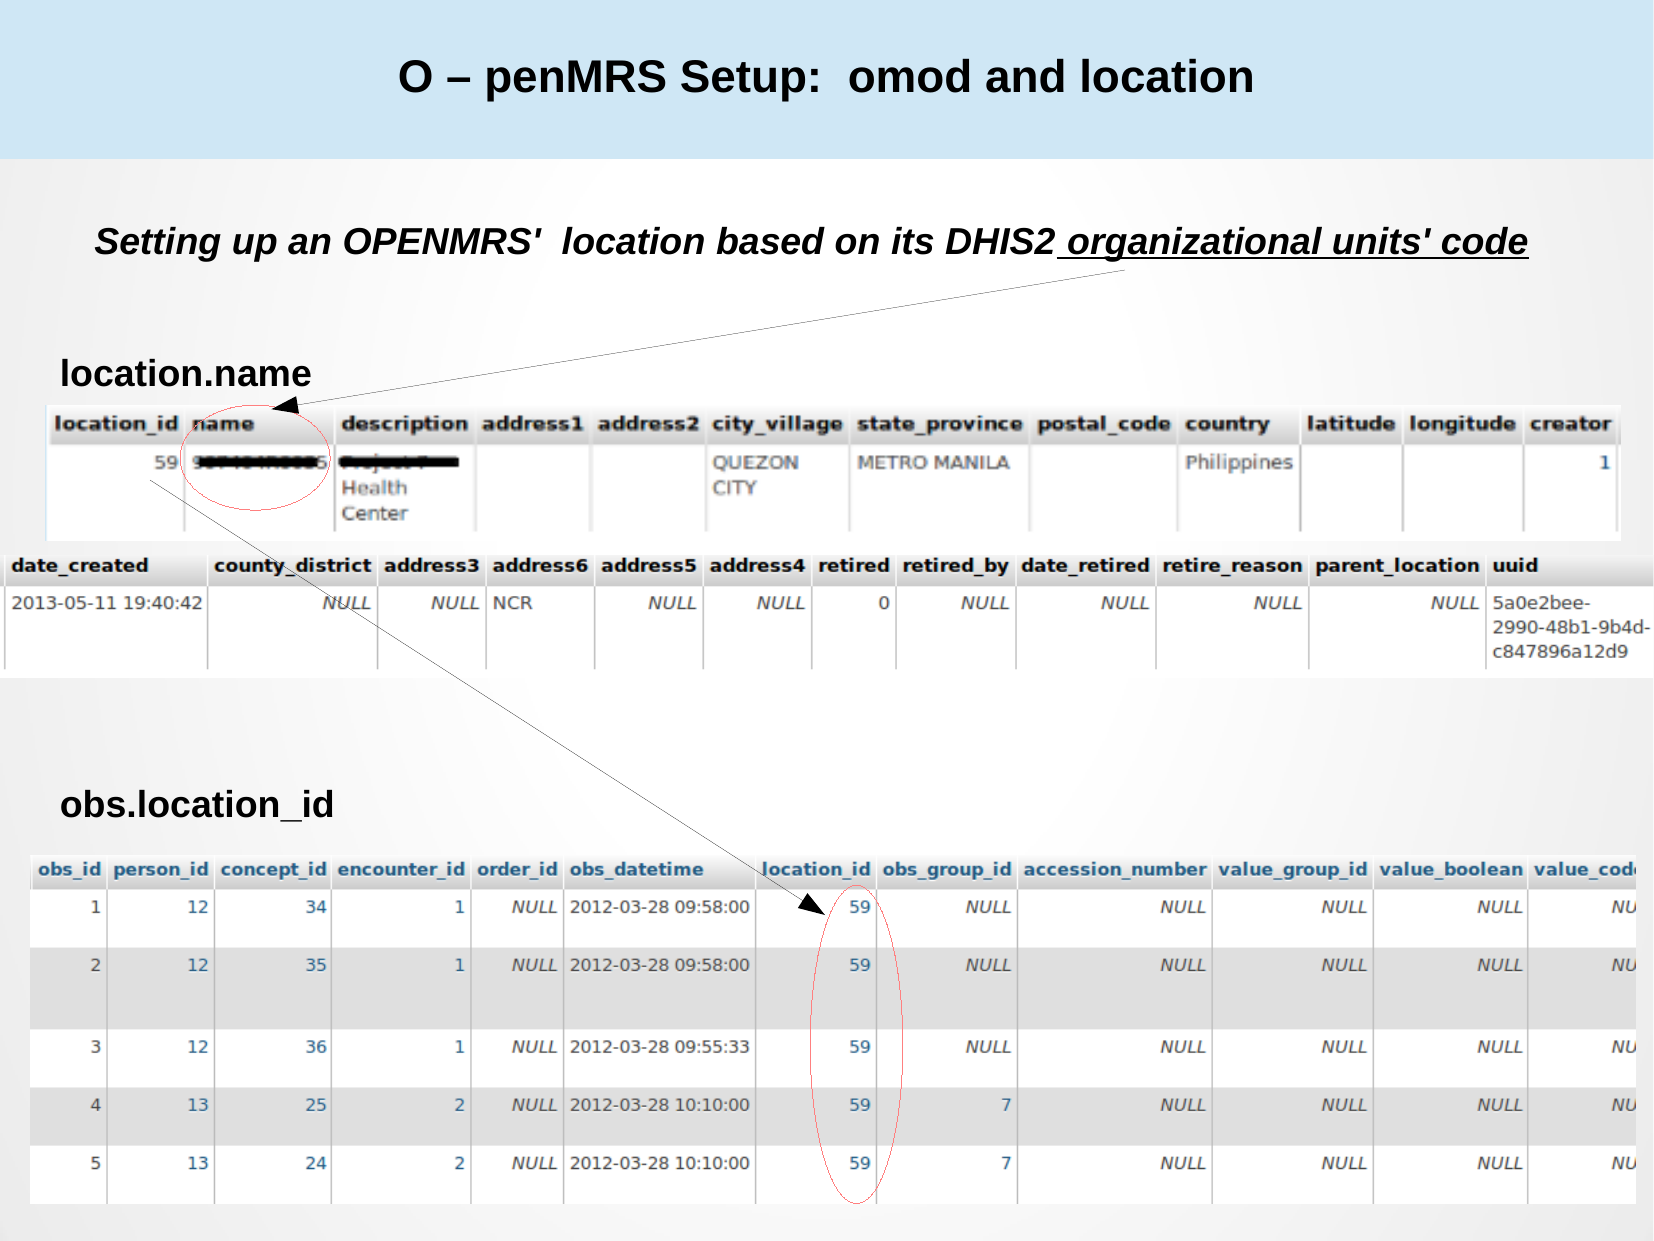

O – penMRS Setup: omod and location
Setting up an OPENMRS' location based on its DHIS2 organizational units' code
location.name
obs.location_id